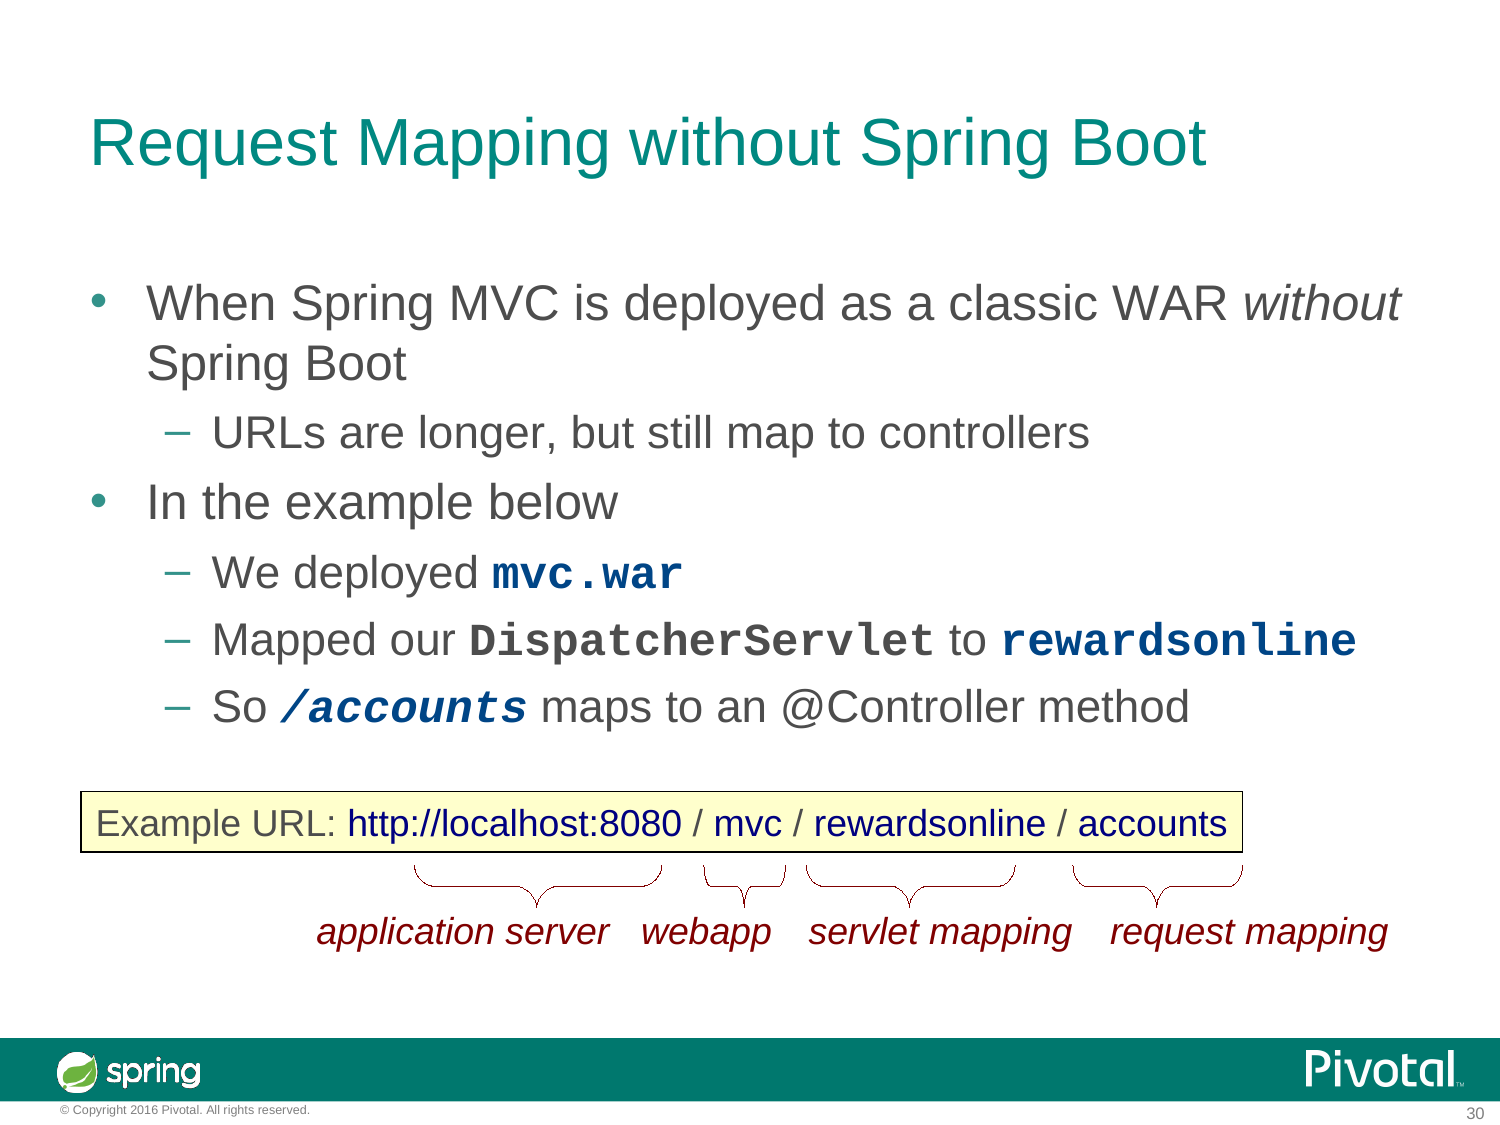

# Request Mapping without Spring Boot
When Spring MVC is deployed as a classic WAR without Spring Boot
URLs are longer, but still map to controllers
In the example below
We deployed mvc.war
Mapped our DispatcherServlet to rewardsonline
So /accounts maps to an @Controller method
Example URL: http://localhost:8080 / mvc / rewardsonline / accounts
application server
webapp
servlet mapping
request mapping